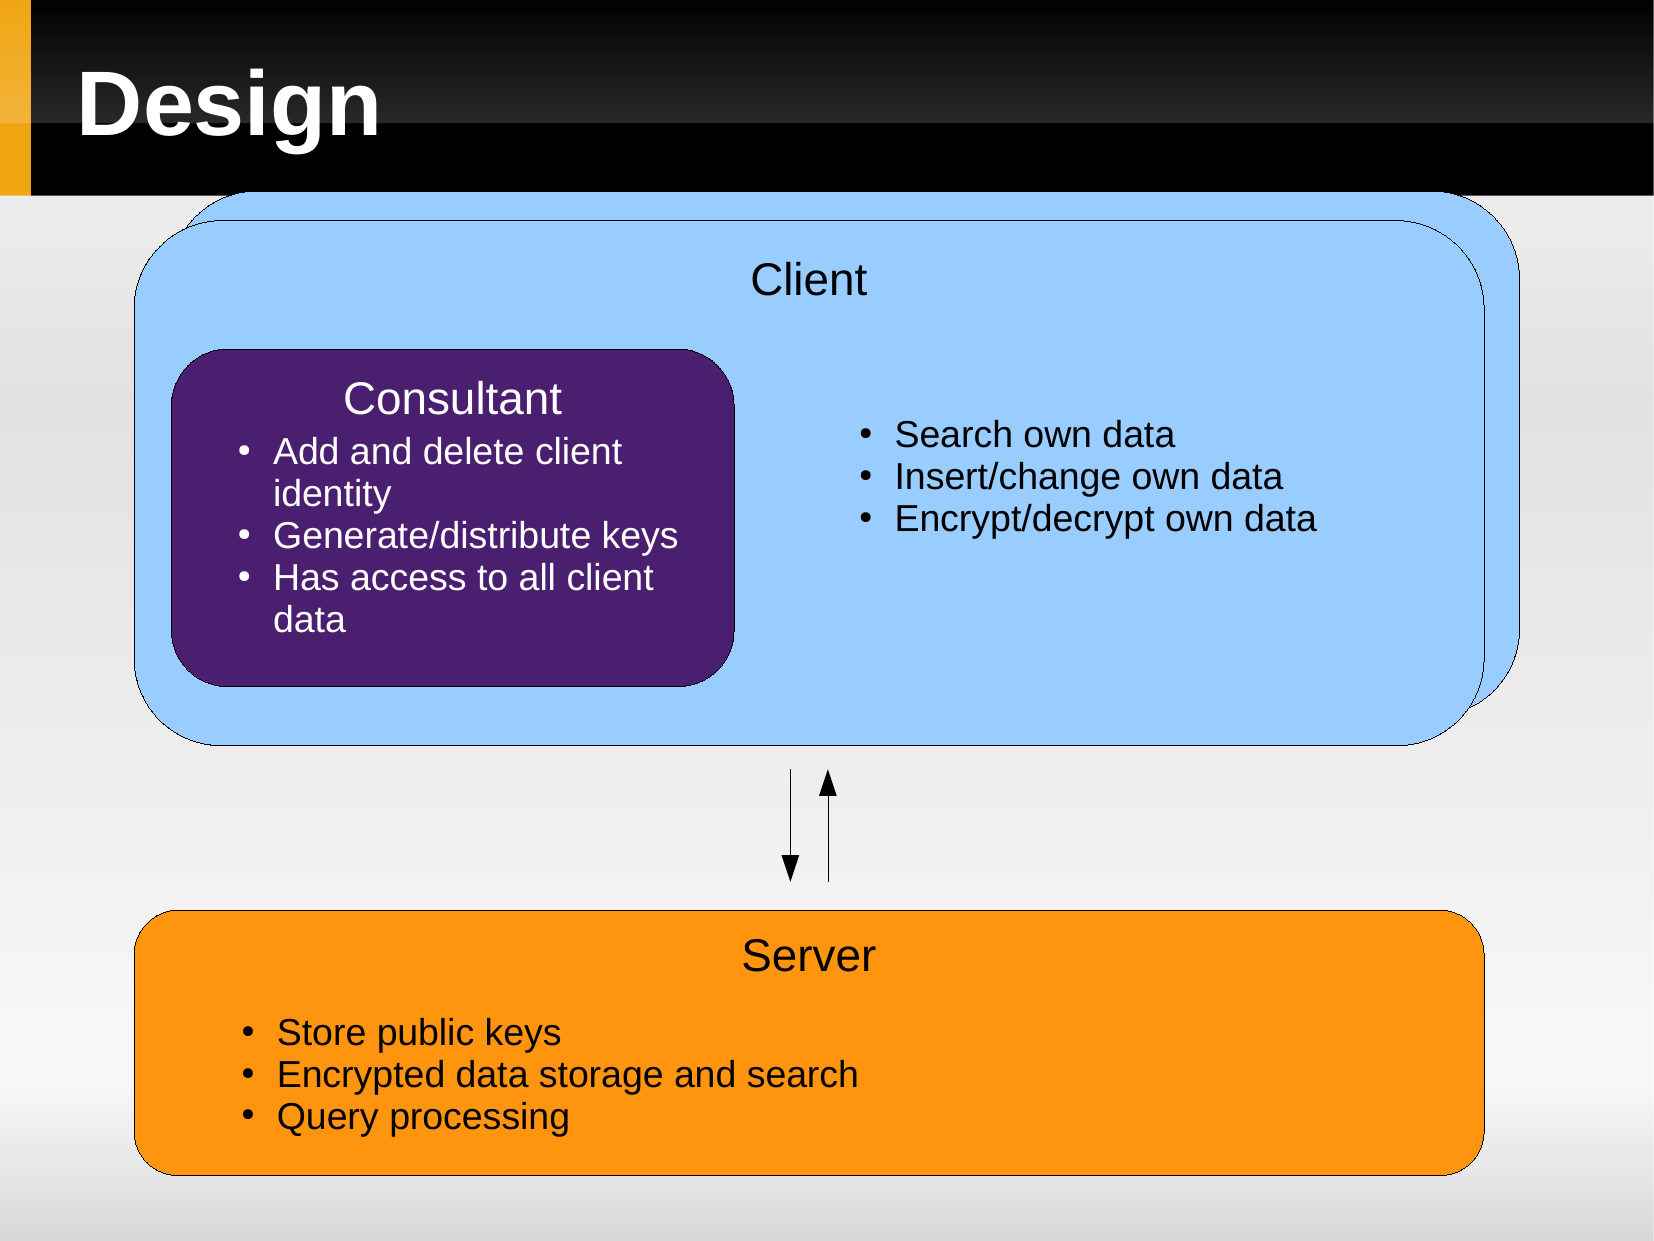

# Design
Client
Consultant
Search own data
Insert/change own data
Encrypt/decrypt own data
Add and delete client identity
Generate/distribute keys
Has access to all client data
Server
Store public keys
Encrypted data storage and search
Query processing